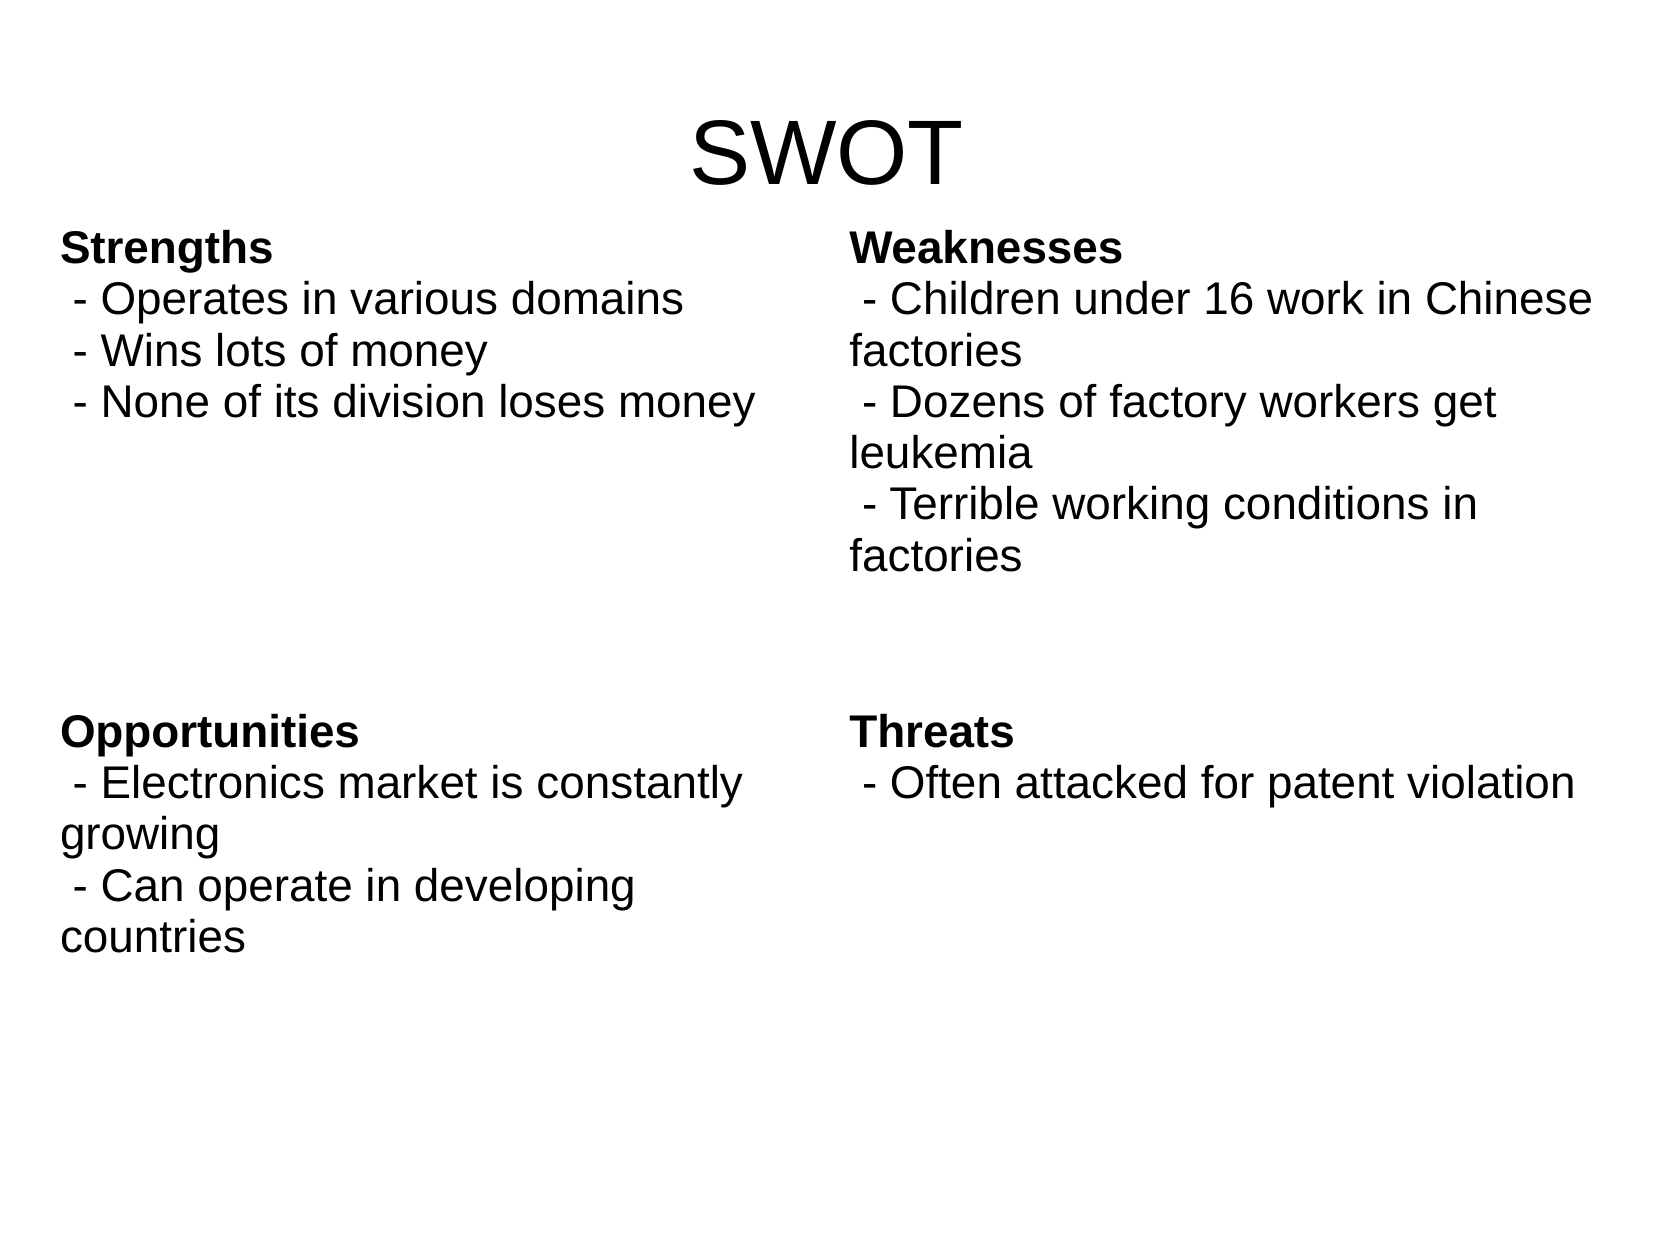

# SWOT
| Strengths - Operates in various domains - Wins lots of money - None of its division loses money | Weaknesses - Children under 16 work in Chinese factories - Dozens of factory workers get leukemia - Terrible working conditions in factories |
| --- | --- |
| Opportunities - Electronics market is constantly growing - Can operate in developing countries | Threats - Often attacked for patent violation |